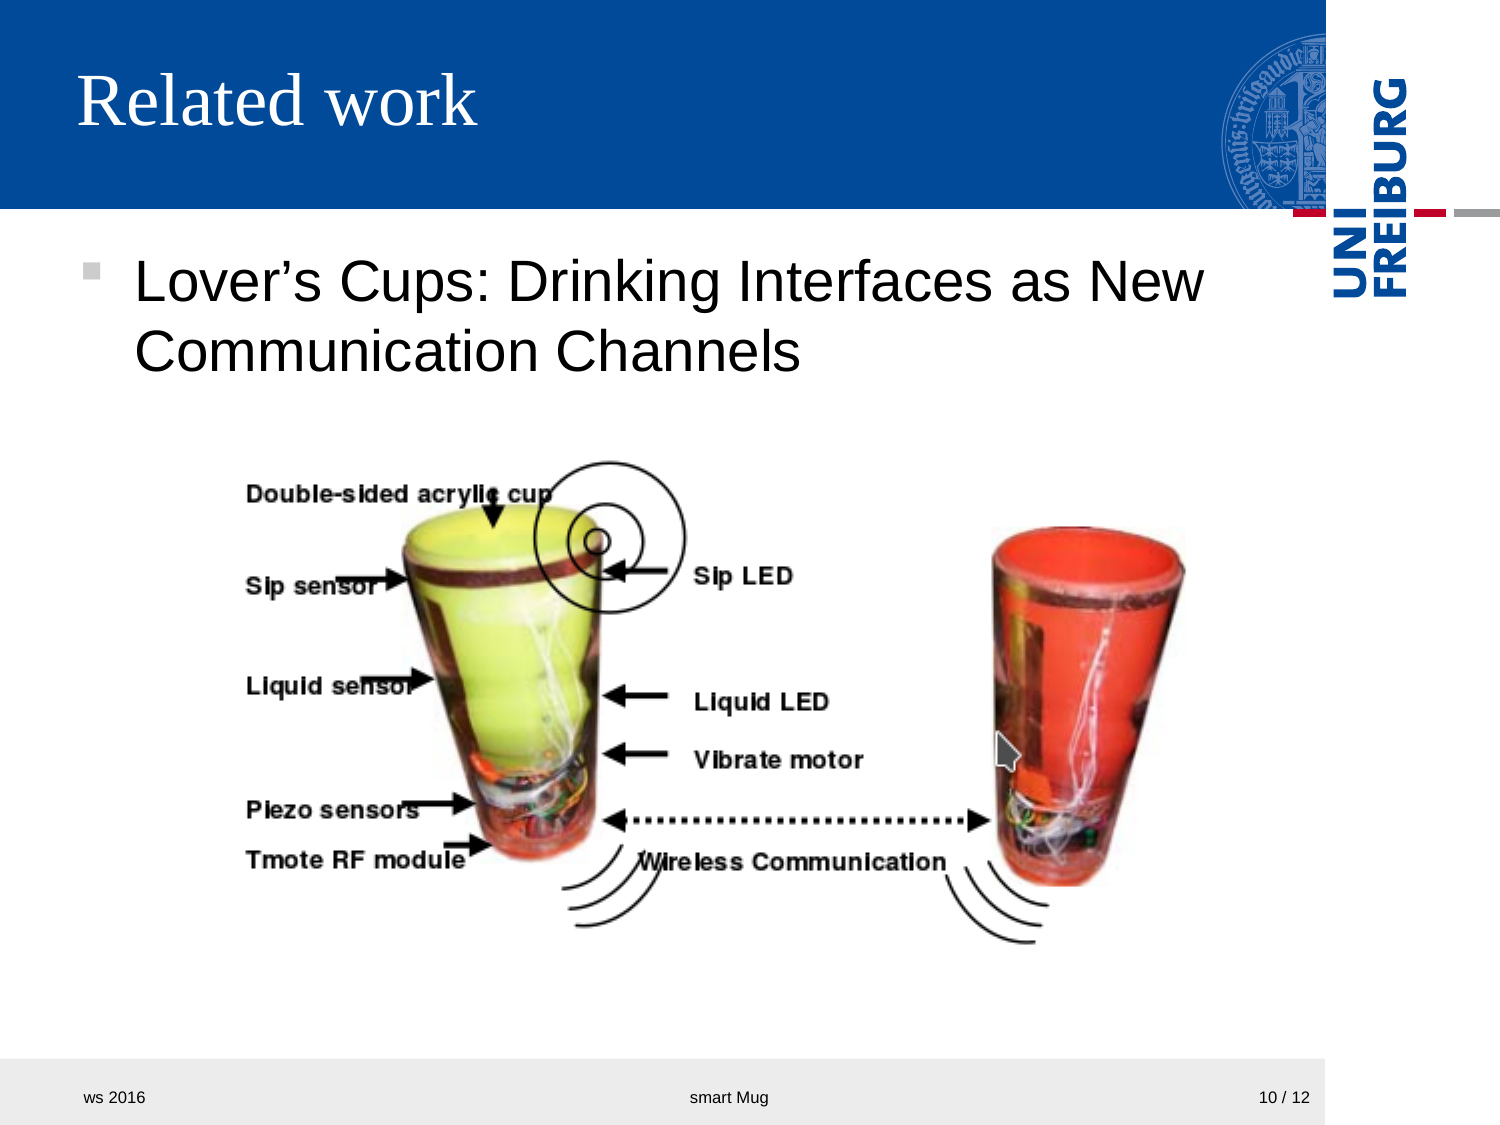

# Related work
Lover’s Cups: Drinking Interfaces as New Communication Channels